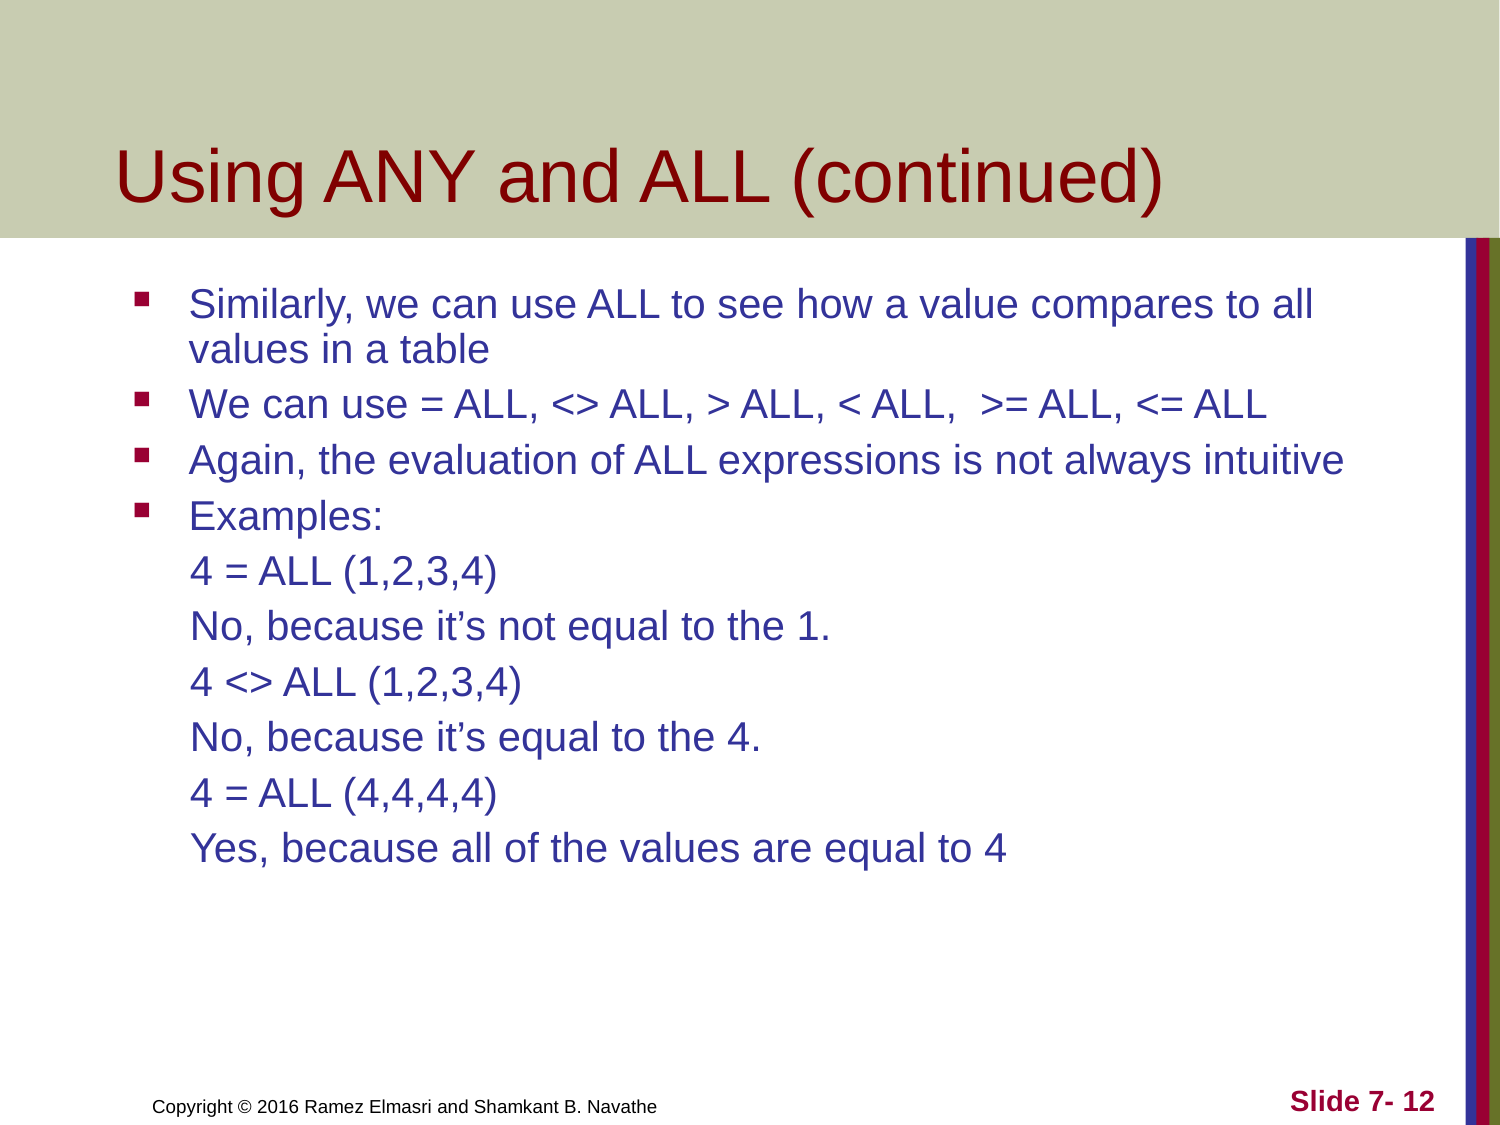

# Using ANY and ALL (continued)
Similarly, we can use ALL to see how a value compares to all values in a table
We can use = ALL, <> ALL, > ALL, < ALL, >= ALL, <= ALL
Again, the evaluation of ALL expressions is not always intuitive
Examples:
 4 = ALL (1,2,3,4)
 No, because it’s not equal to the 1.
 4 <> ALL (1,2,3,4)
 No, because it’s equal to the 4.
 4 = ALL (4,4,4,4)
 Yes, because all of the values are equal to 4
Slide 7-